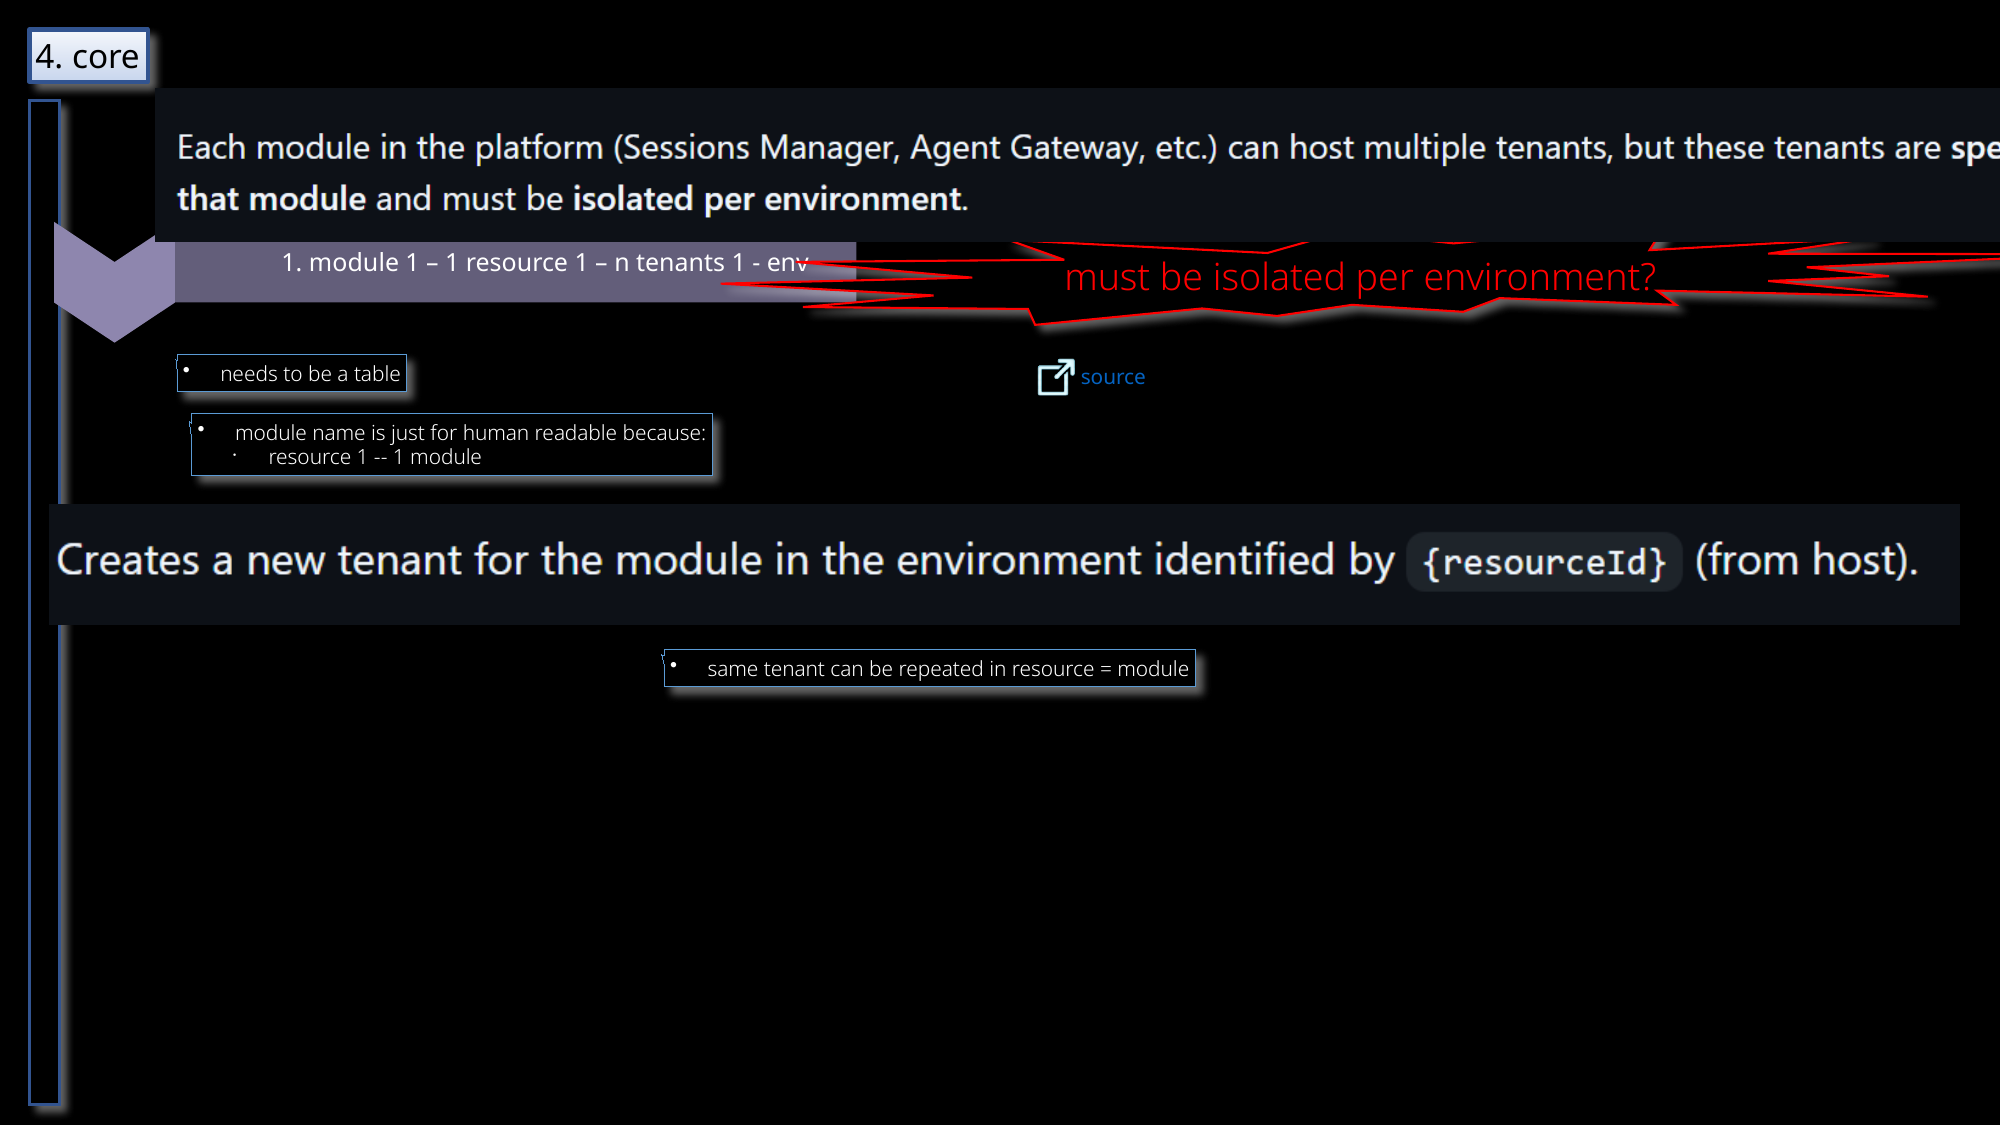

# 4. core
1. module 1 – 1 resource 1 – n tenants 1 - env
must be isolated per environment?
needs to be a table
source
module name is just for human readable because:
resource 1 -- 1 module
same tenant can be repeated in resource = module